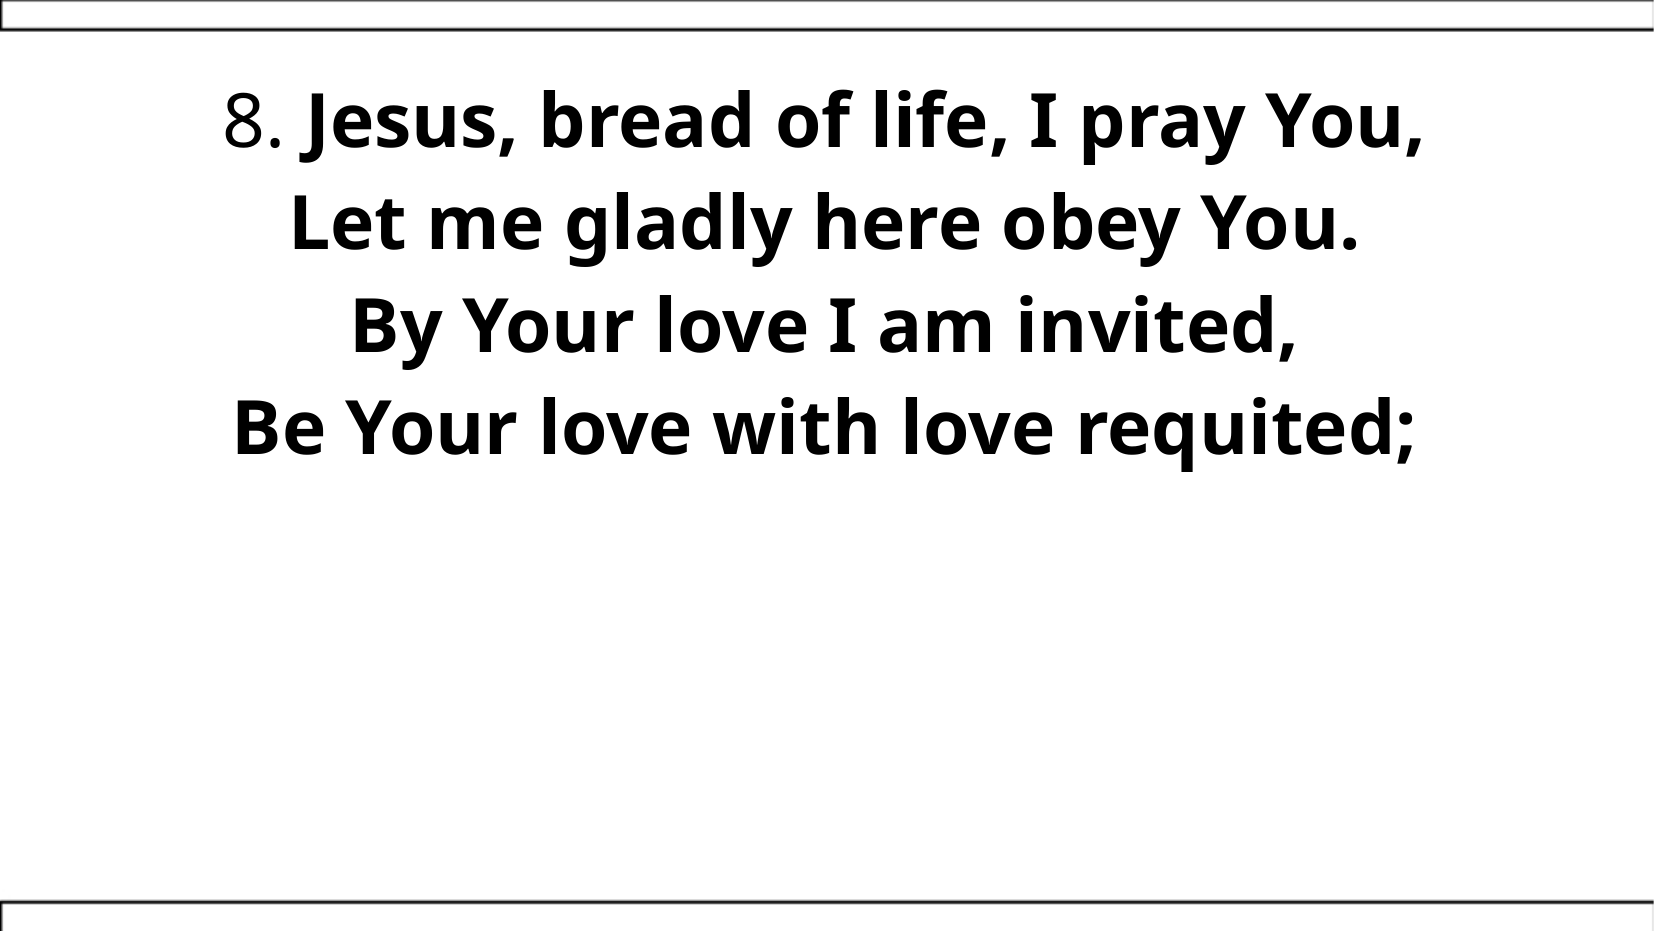

8. Jesus, bread of life, I pray You,
Let me gladly here obey You.
By Your love I am invited,
Be Your love with love requited;